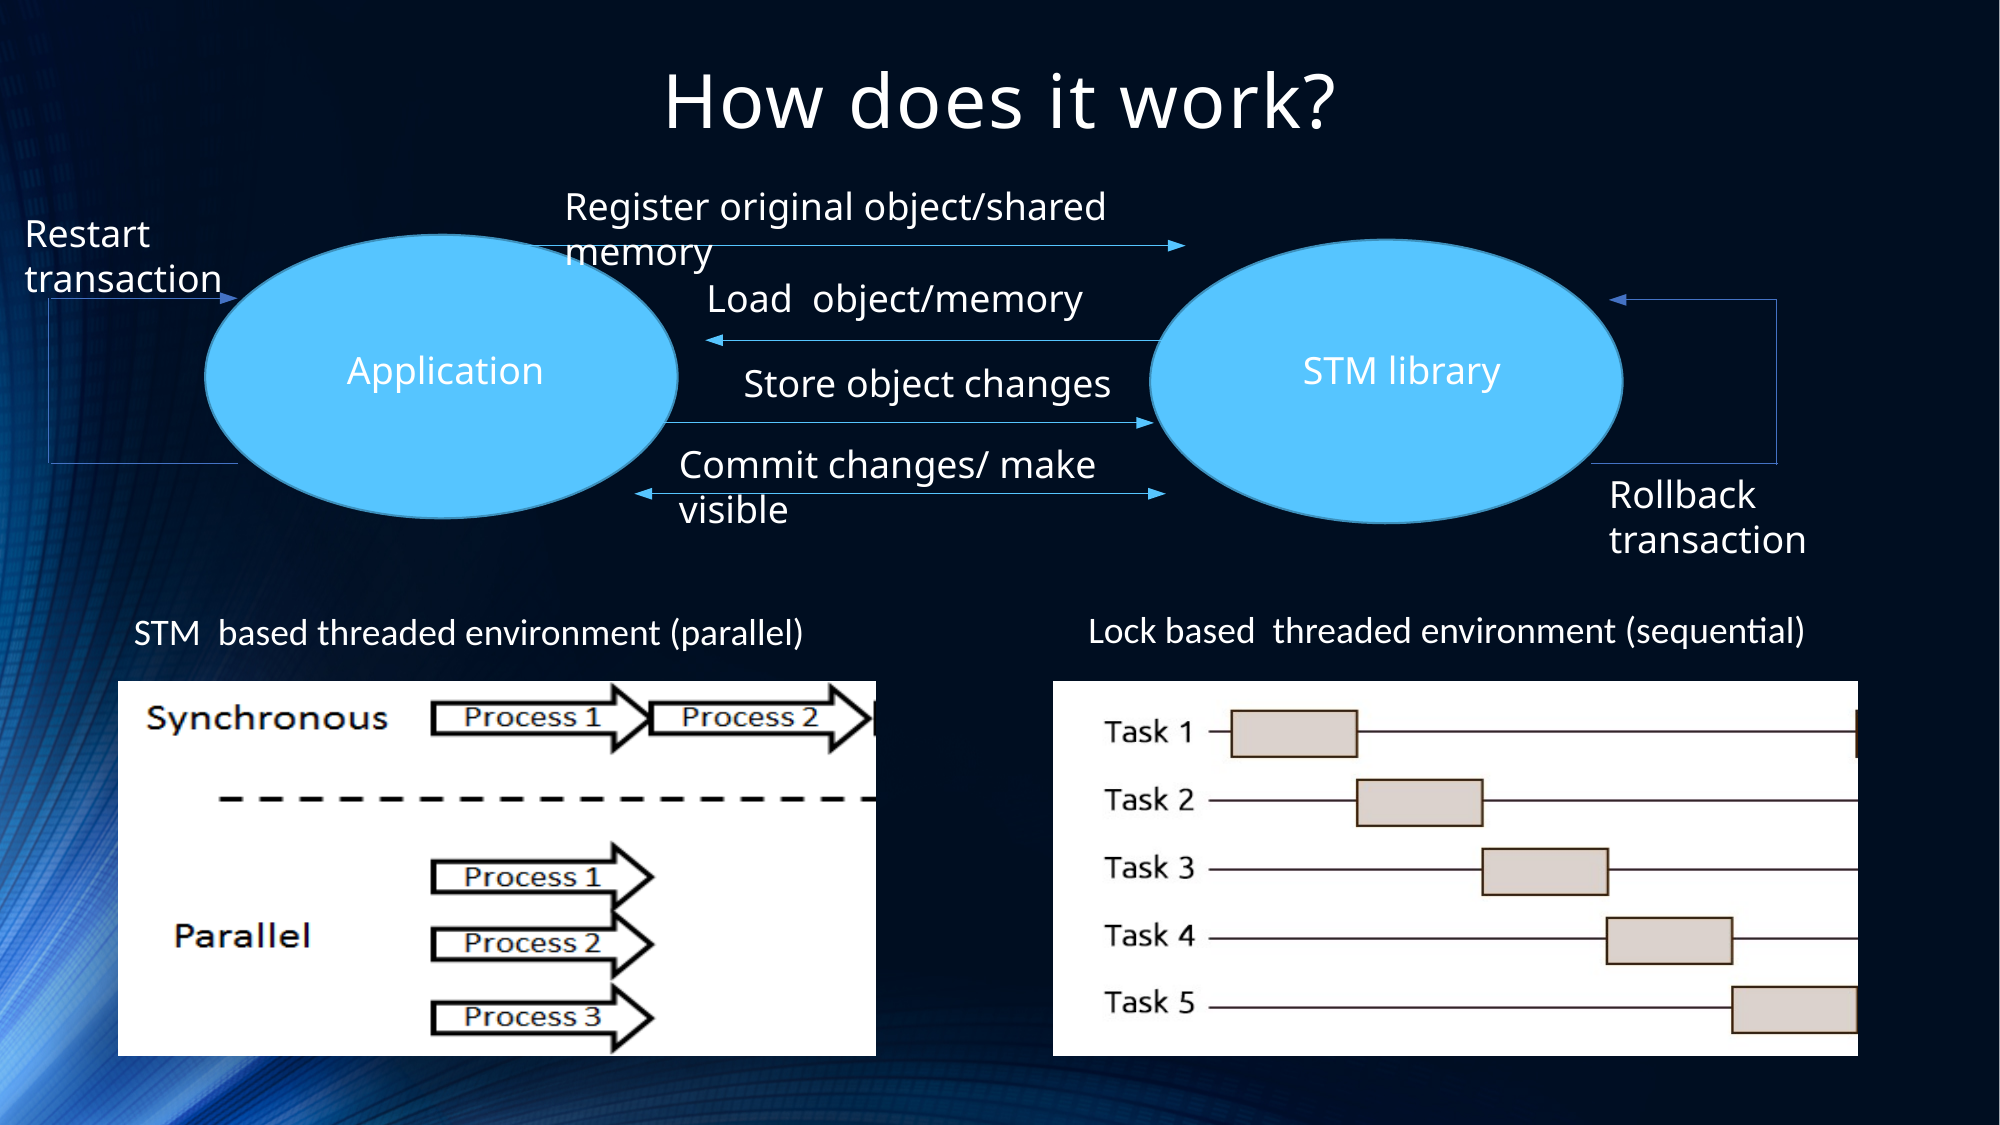

# How does it work?
Register original object/shared memory
Restart transaction
Load object/memory
Application
STM library
Store object changes
Commit changes/ make visible
Rollback transaction
Lock based threaded environment (sequential)
STM based threaded environment (parallel)